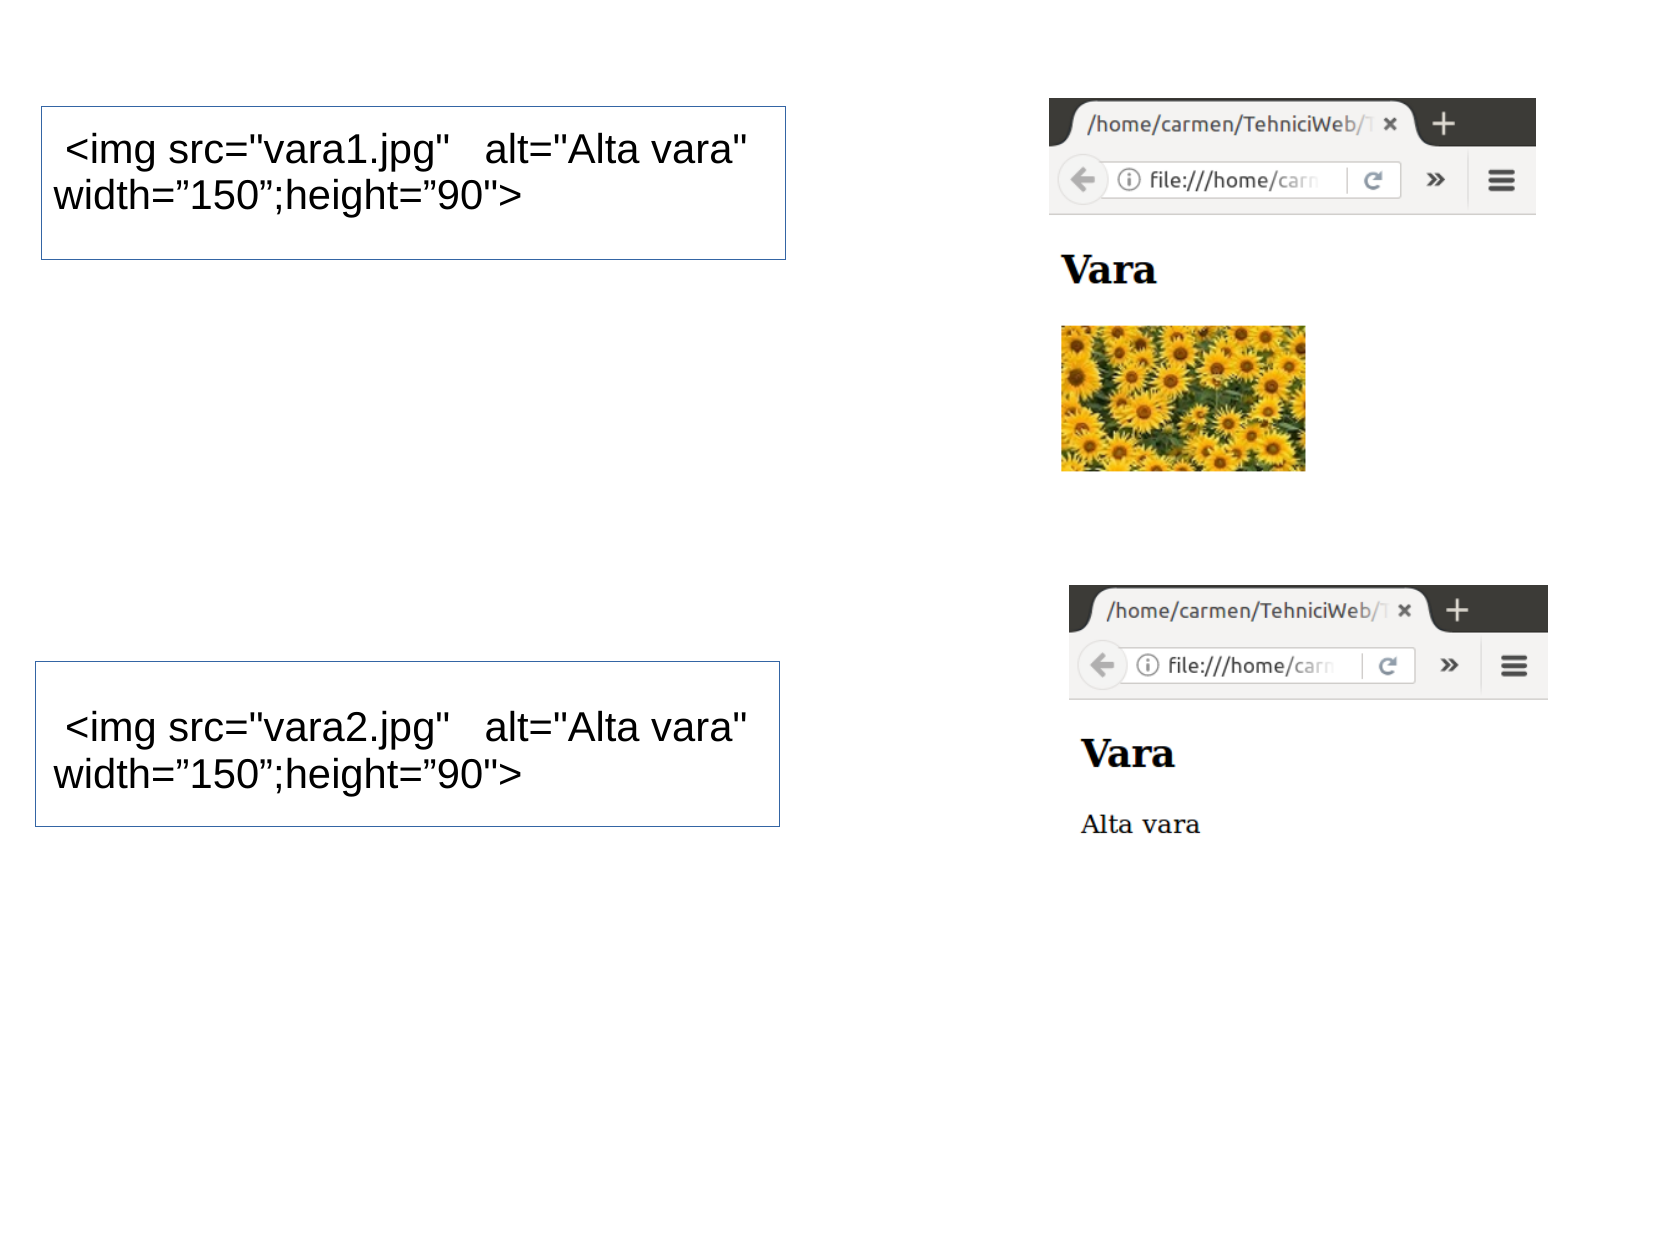

<img src="vara1.jpg" alt="Alta vara" width=”150”;height=”90">
 <img src="vara2.jpg" alt="Alta vara" width=”150”;height=”90">